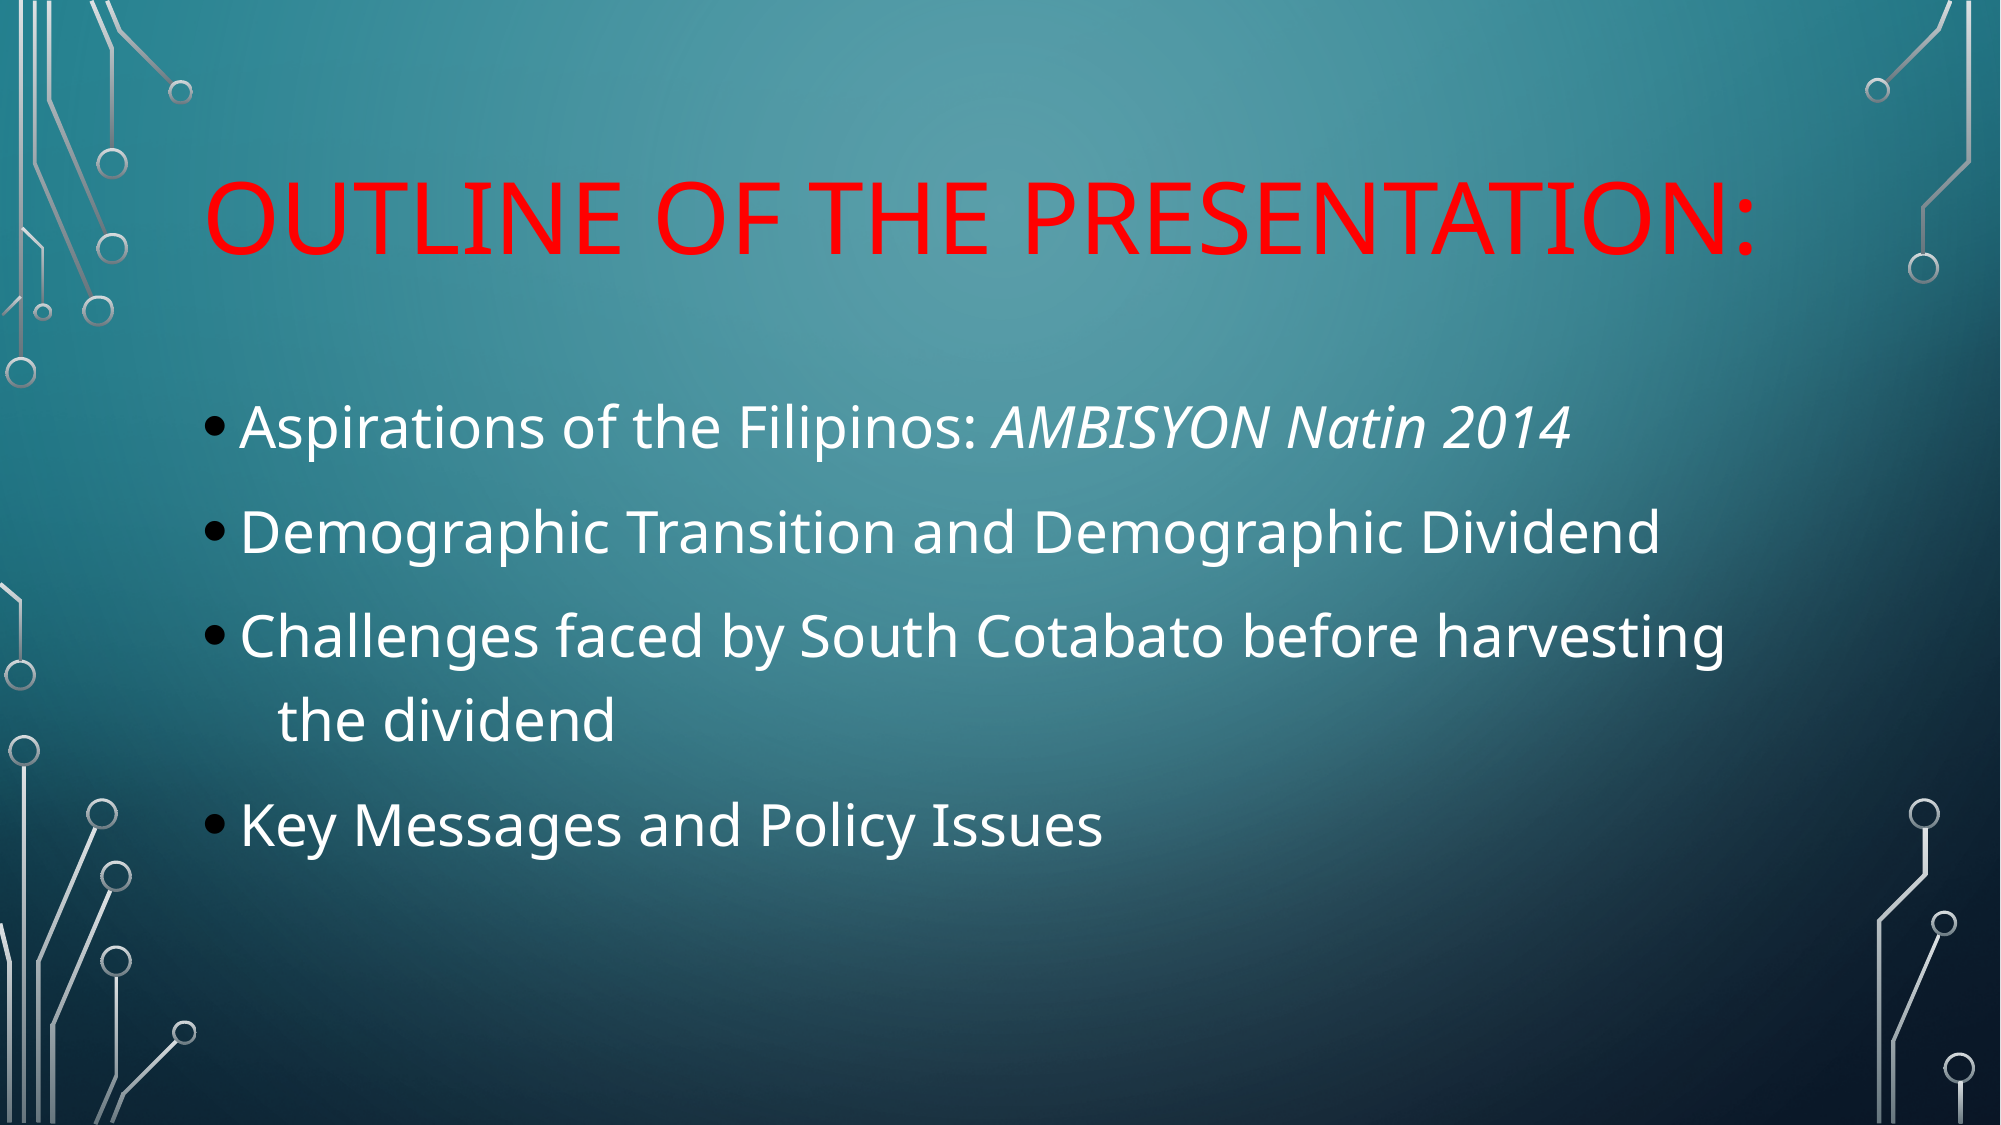

# OUTLINE OF THE PRESENTATION:
Aspirations of the Filipinos: AMBISYON Natin 2014
Demographic Transition and Demographic Dividend
Challenges faced by South Cotabato before harvesting the dividend
Key Messages and Policy Issues